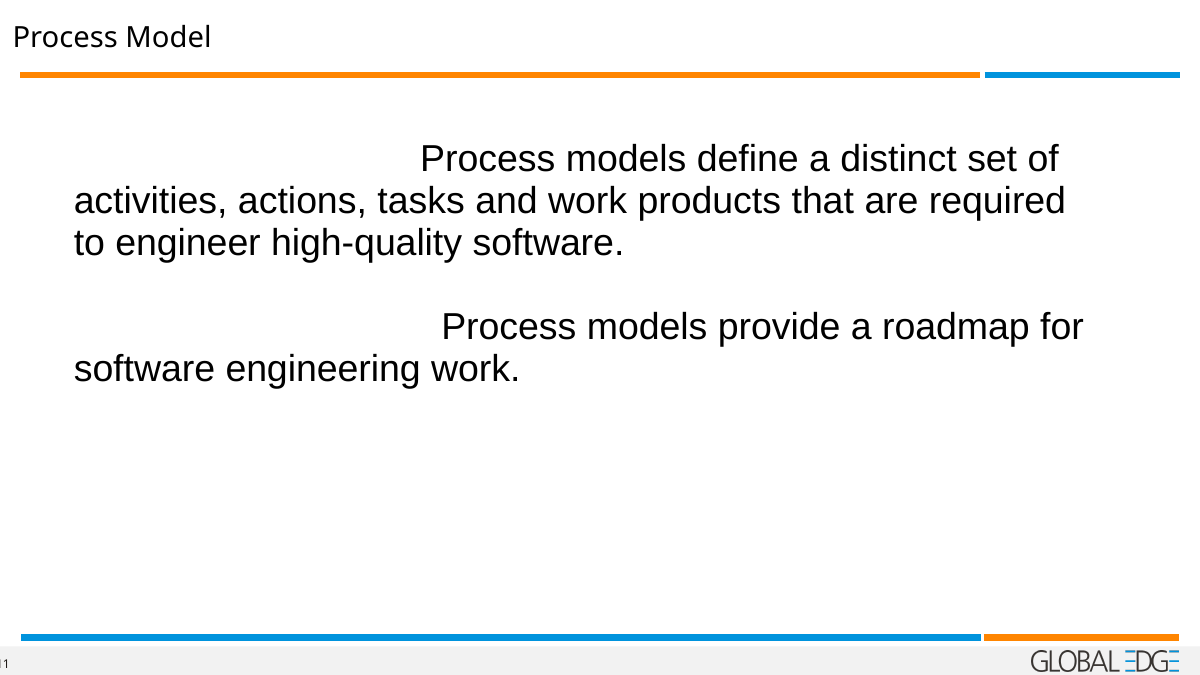

# Process Model
 Process models define a distinct set of activities, actions, tasks and work products that are required to engineer high-quality software.
 Process models provide a roadmap for software engineering work.